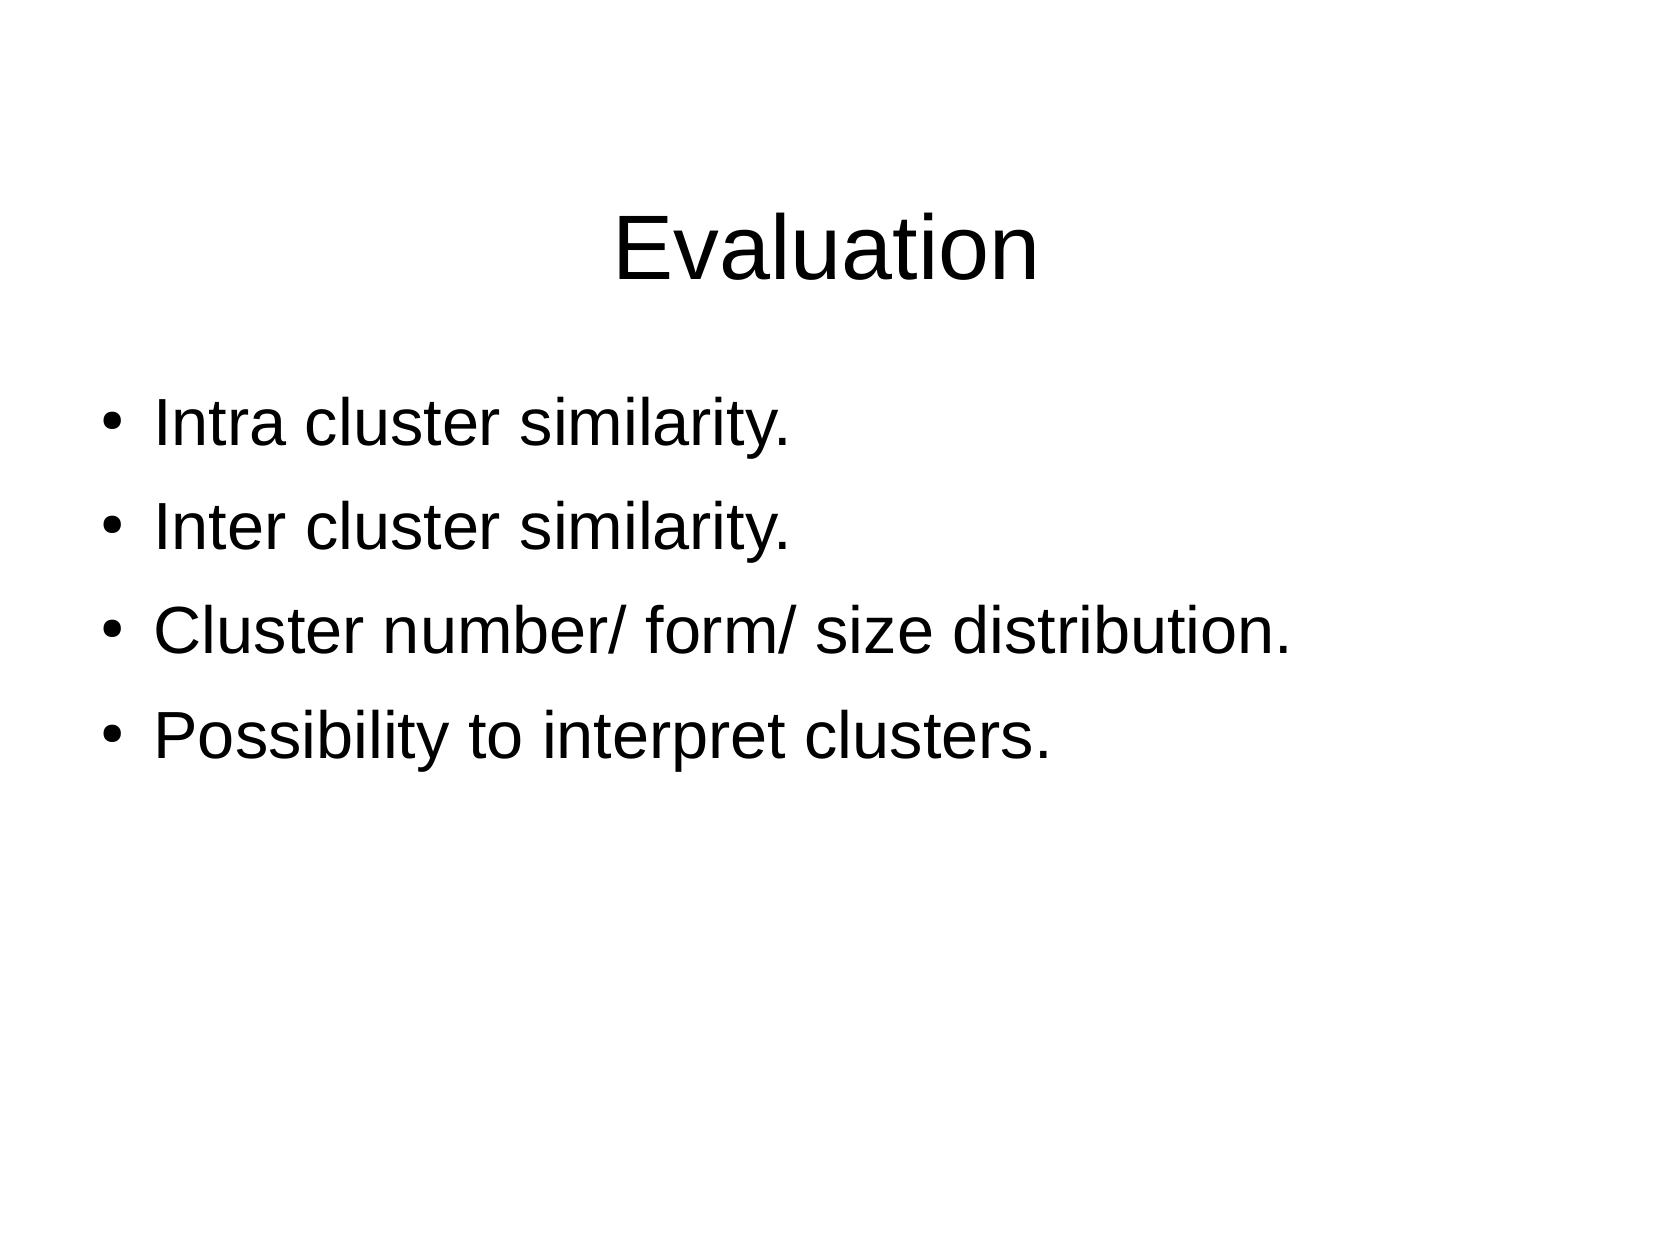

# Evaluation
Intra cluster similarity.
Inter cluster similarity.
Cluster number/ form/ size distribution.
Possibility to interpret clusters.